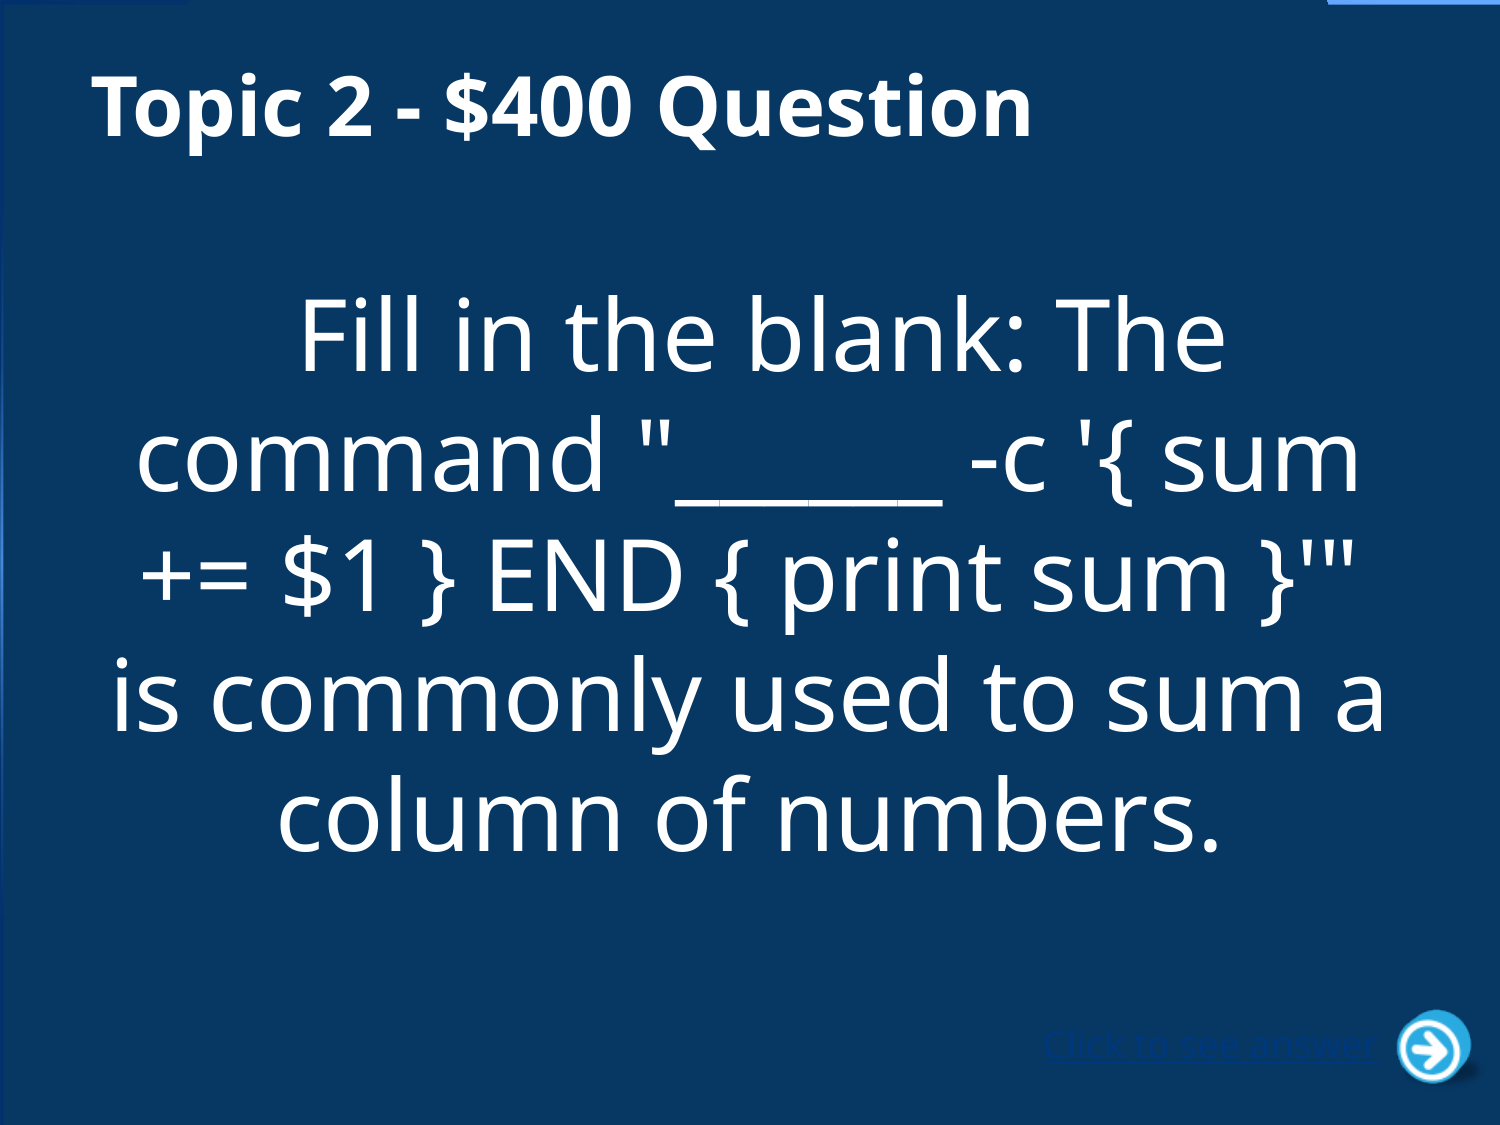

Topic 2 - $400 Question
# Fill in the blank: The command "______ -c '{ sum += $1 } END { print sum }'" is commonly used to sum a column of numbers.
Click to see answer